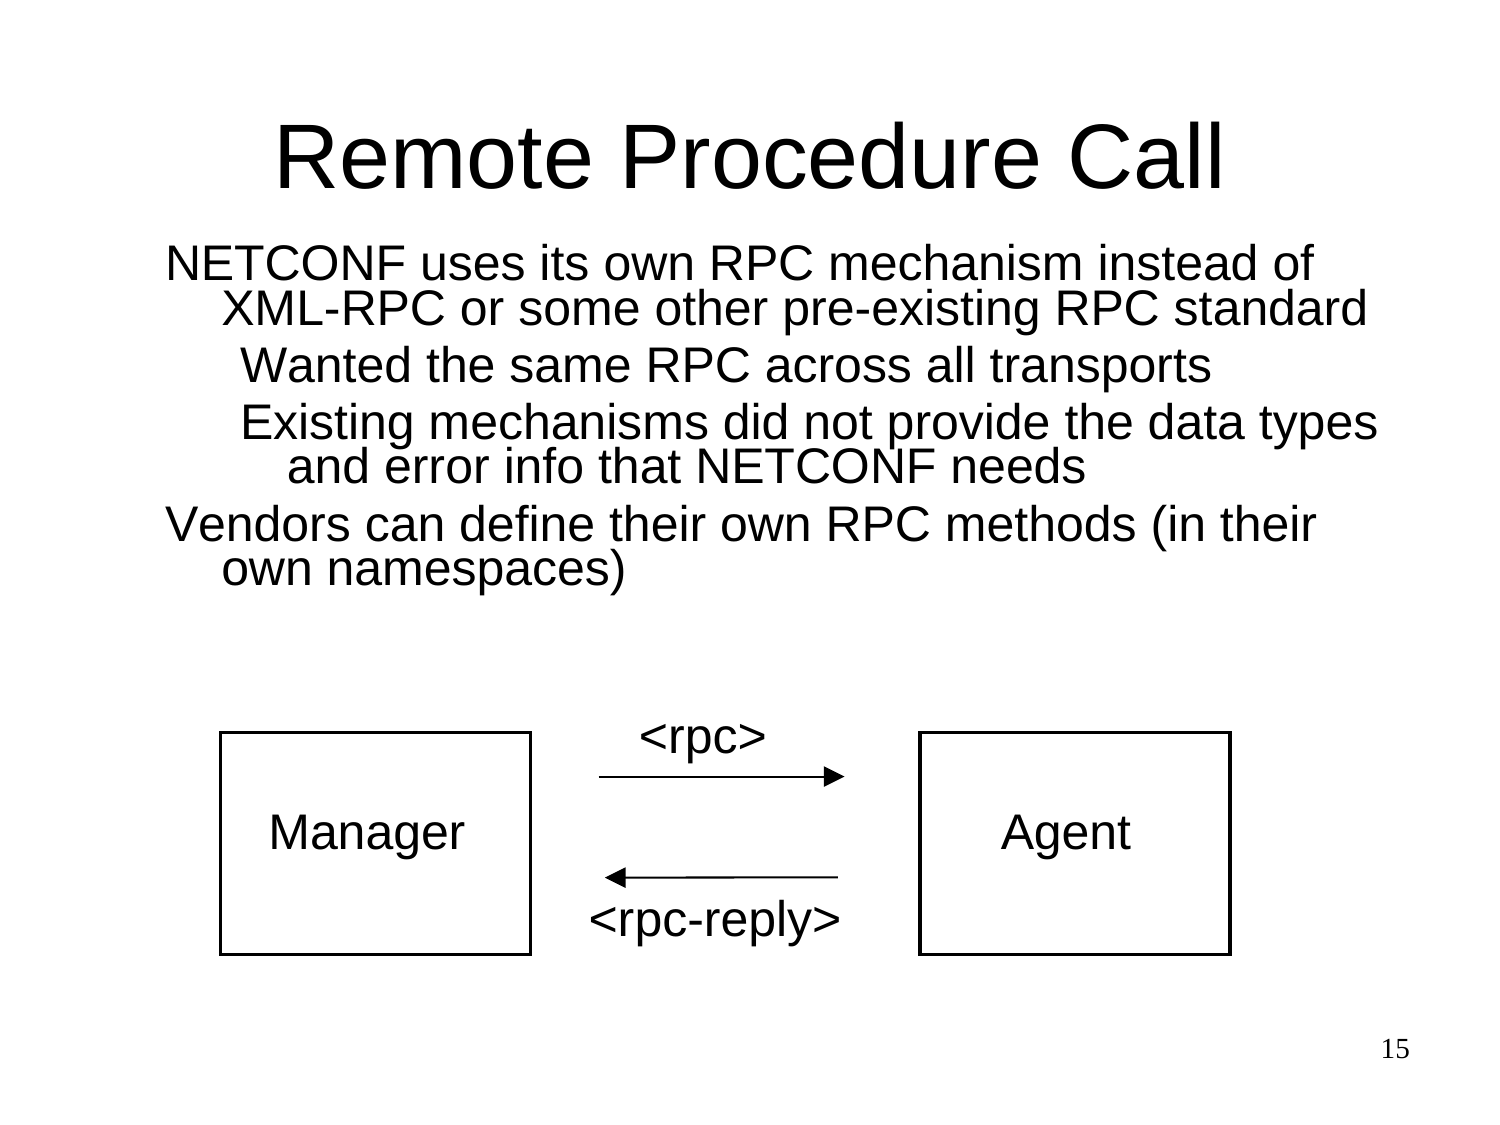

# Remote Procedure Call
NETCONF uses its own RPC mechanism instead of XML-RPC or some other pre-existing RPC standard
Wanted the same RPC across all transports
Existing mechanisms did not provide the data types and error info that NETCONF needs
Vendors can define their own RPC methods (in their own namespaces)
<rpc>
 Manager
 Agent
<rpc-reply>
15